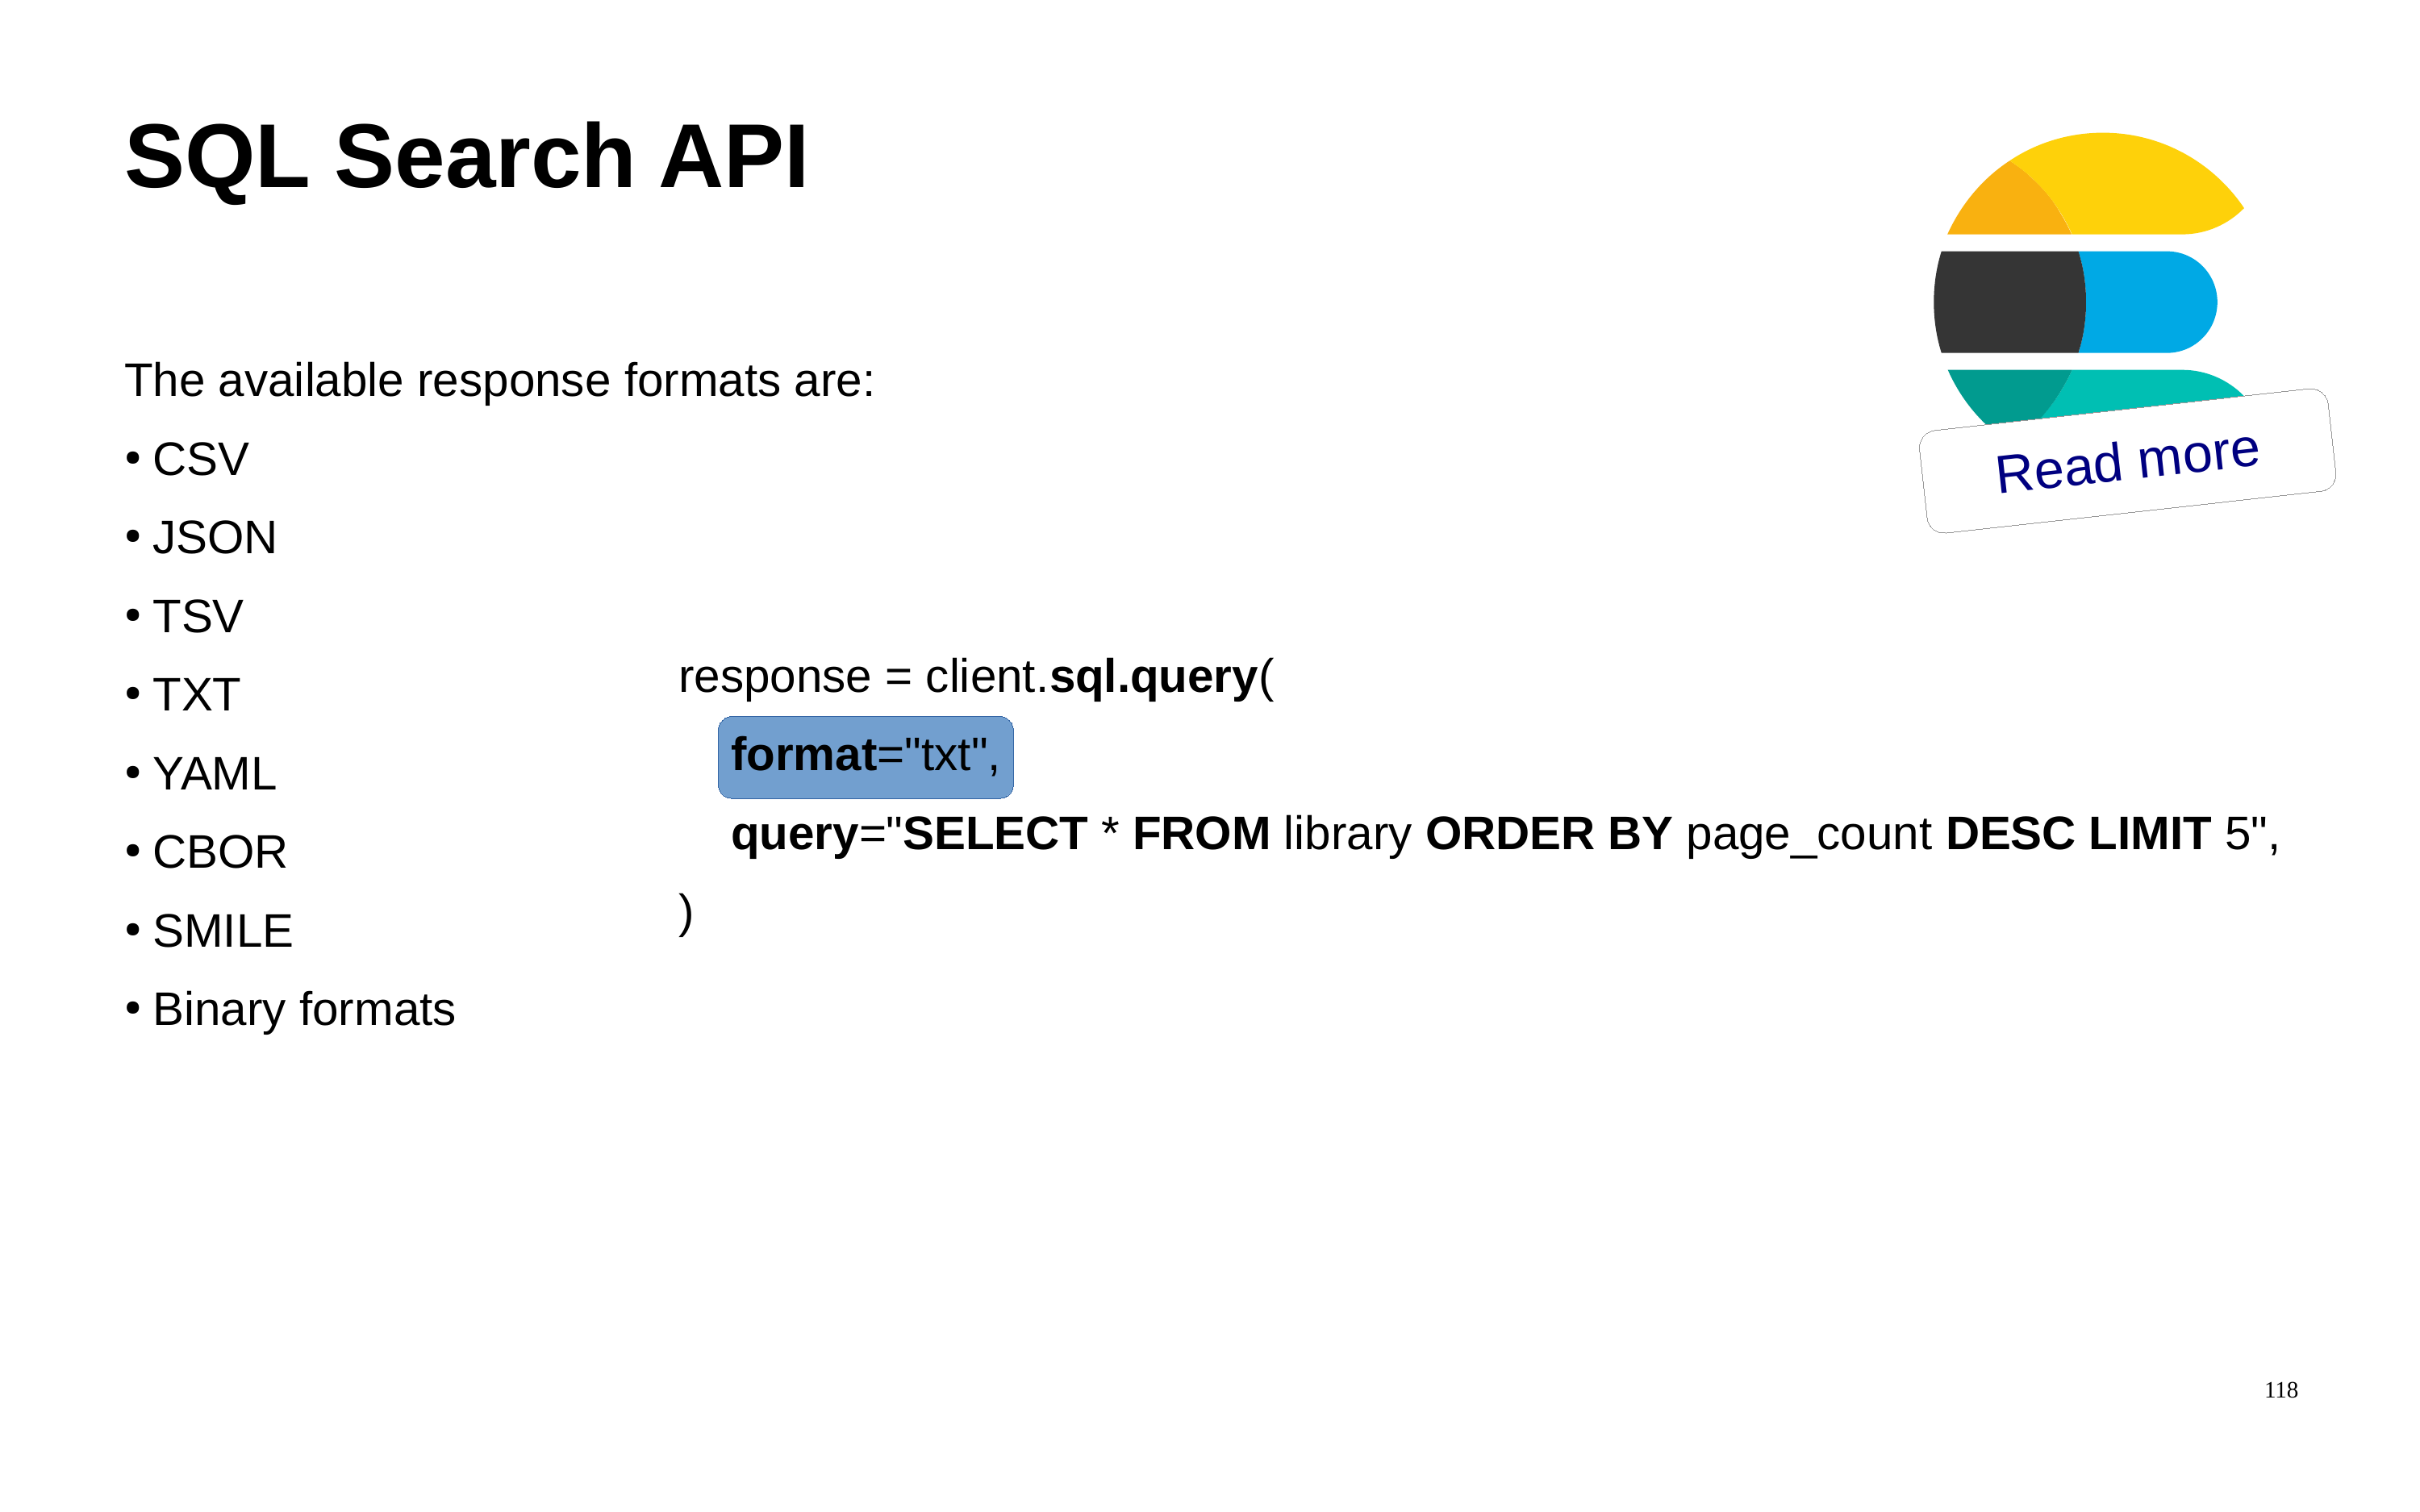

SQL Search API
The available response formats are:
CSV
JSON
TSV
TXT
YAML
CBOR
SMILE
Binary formats
Read more
response = client.sql.query(
 format="txt",
 query="SELECT * FROM library ORDER BY page_count DESC LIMIT 5",
)
118